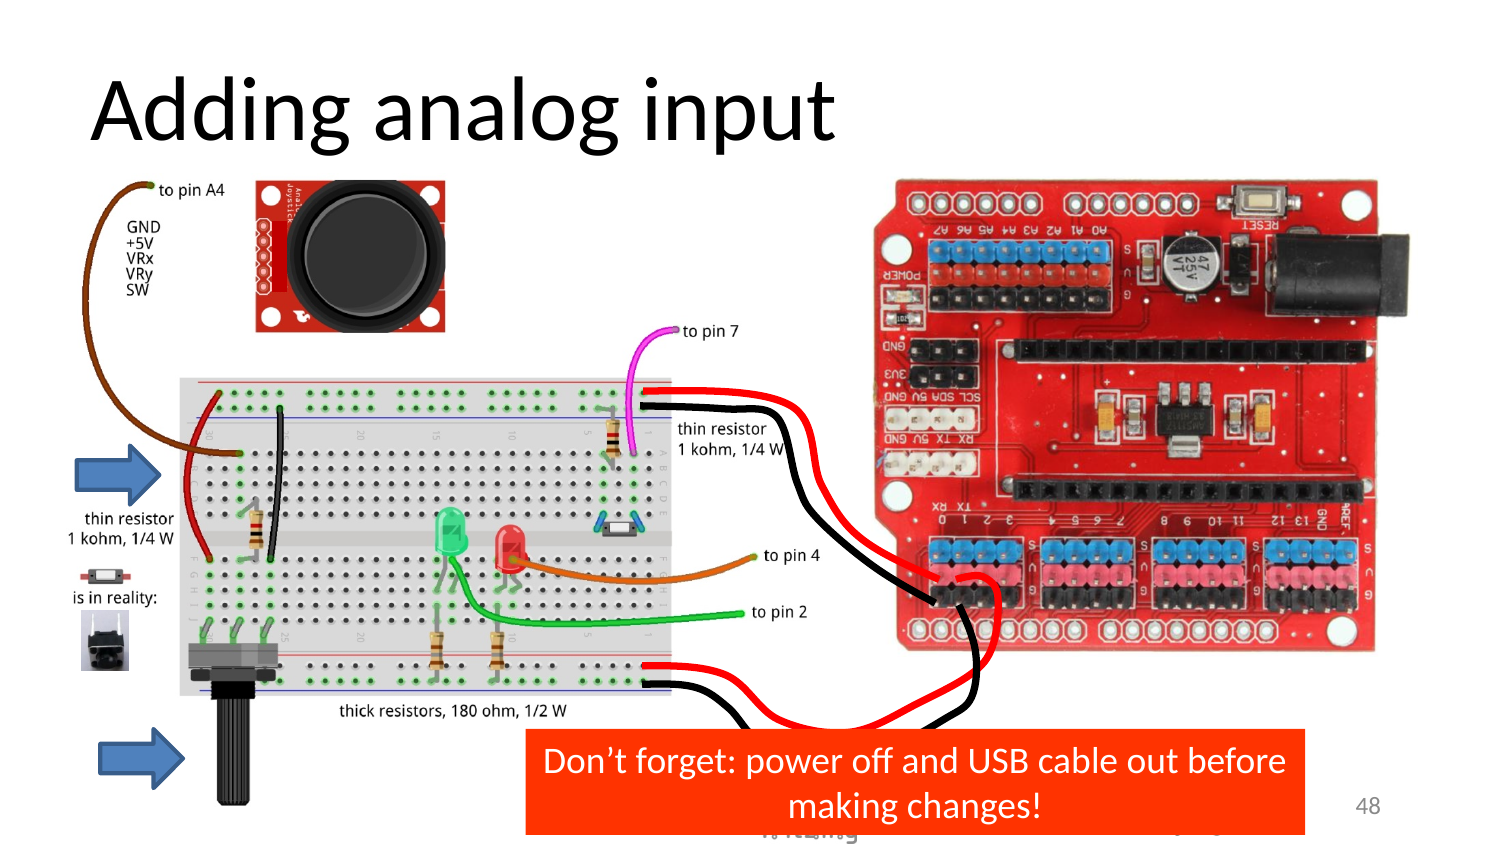

# Adding analog input
Don’t forget: power off and USB cable out before making changes!
47